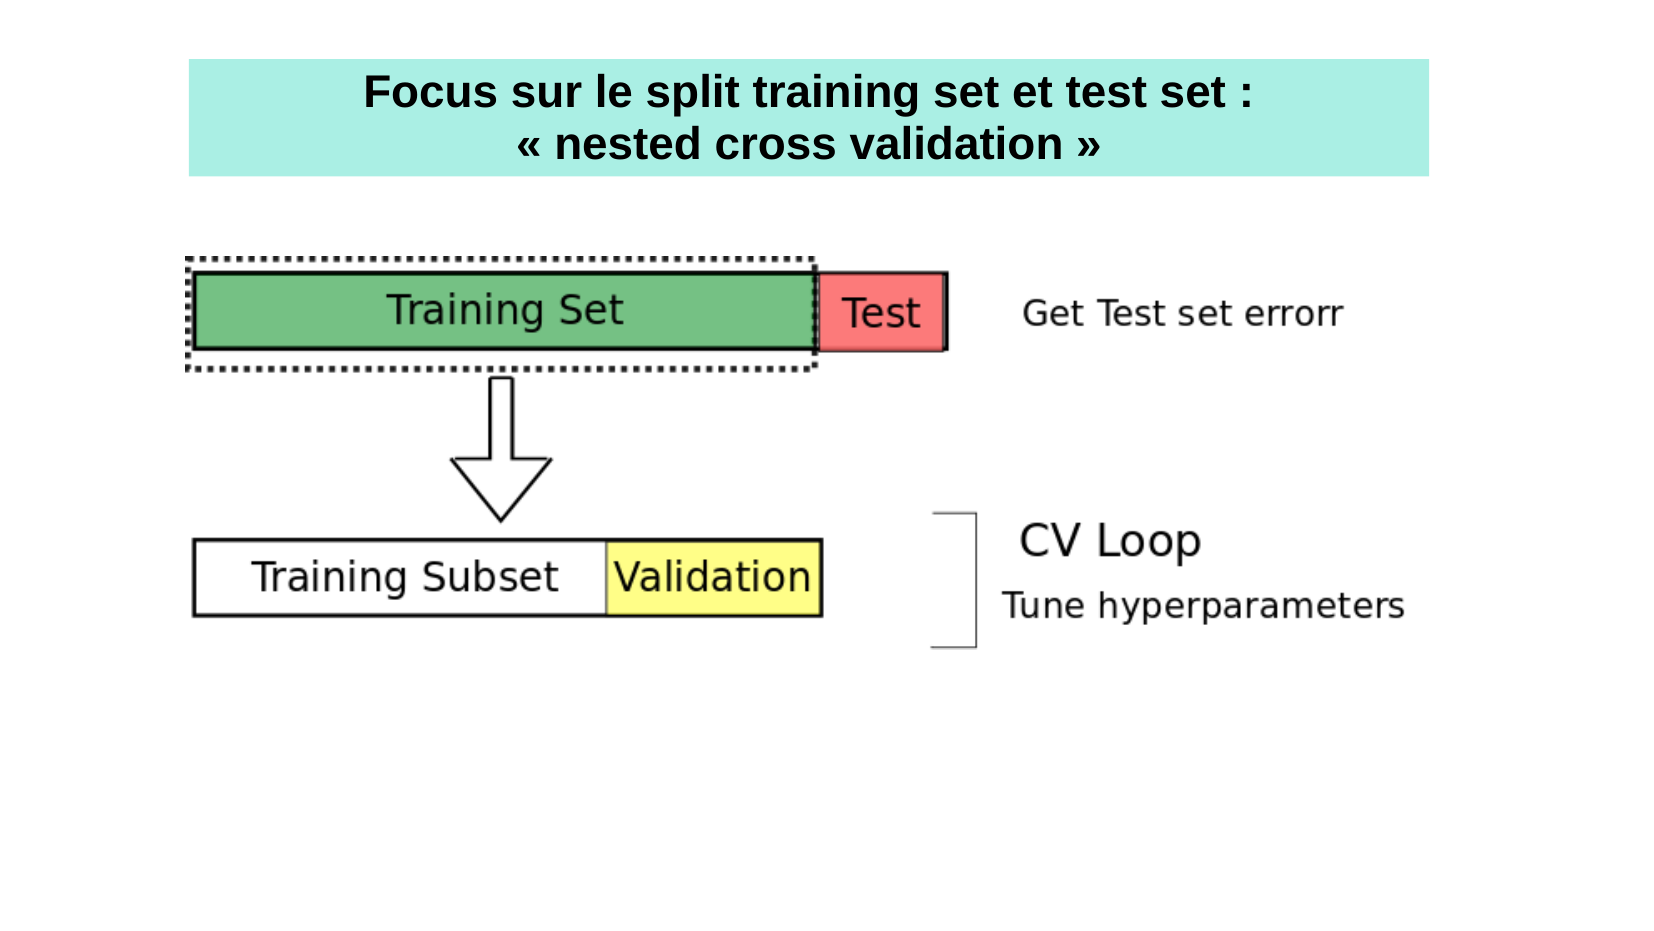

Focus sur le split training set et test set :
« nested cross validation »